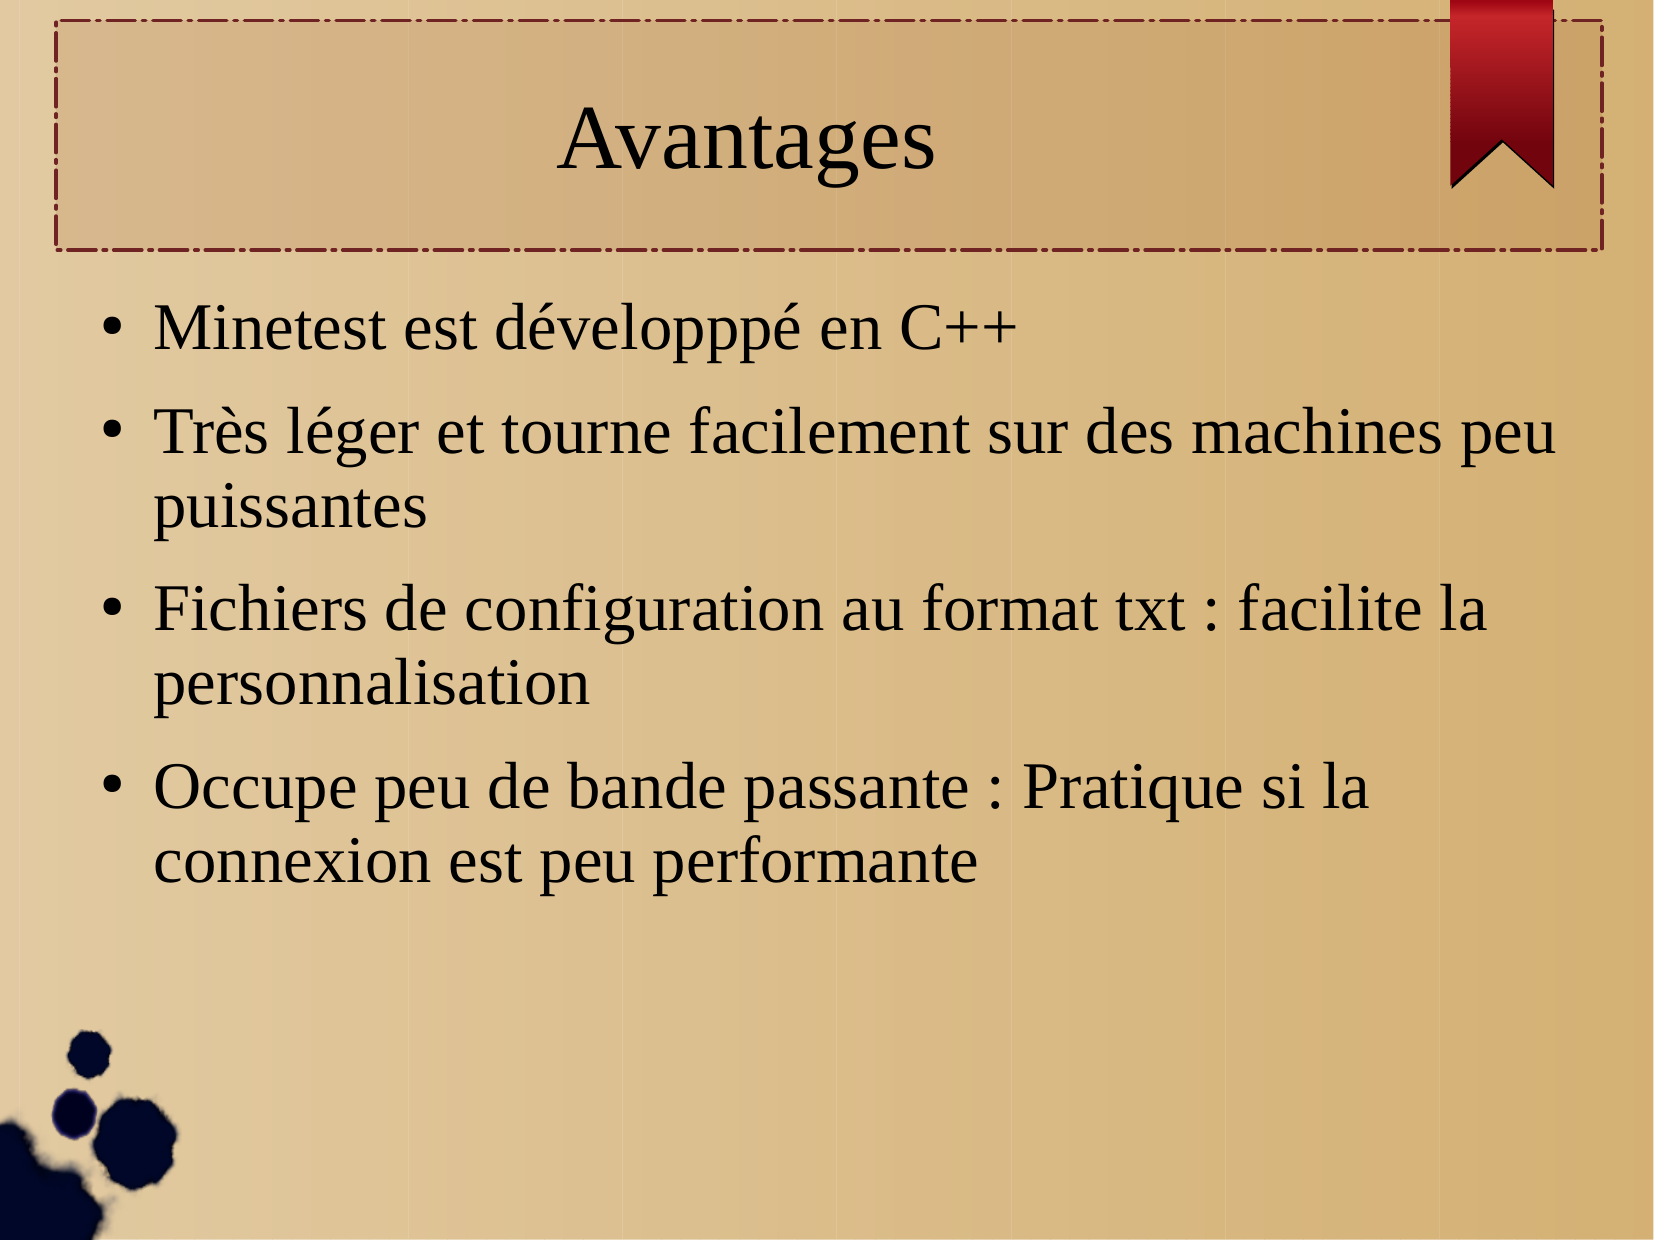

# Avantages
Minetest est développpé en C++
Très léger et tourne facilement sur des machines peu puissantes
Fichiers de configuration au format txt : facilite la personnalisation
Occupe peu de bande passante : Pratique si la connexion est peu performante